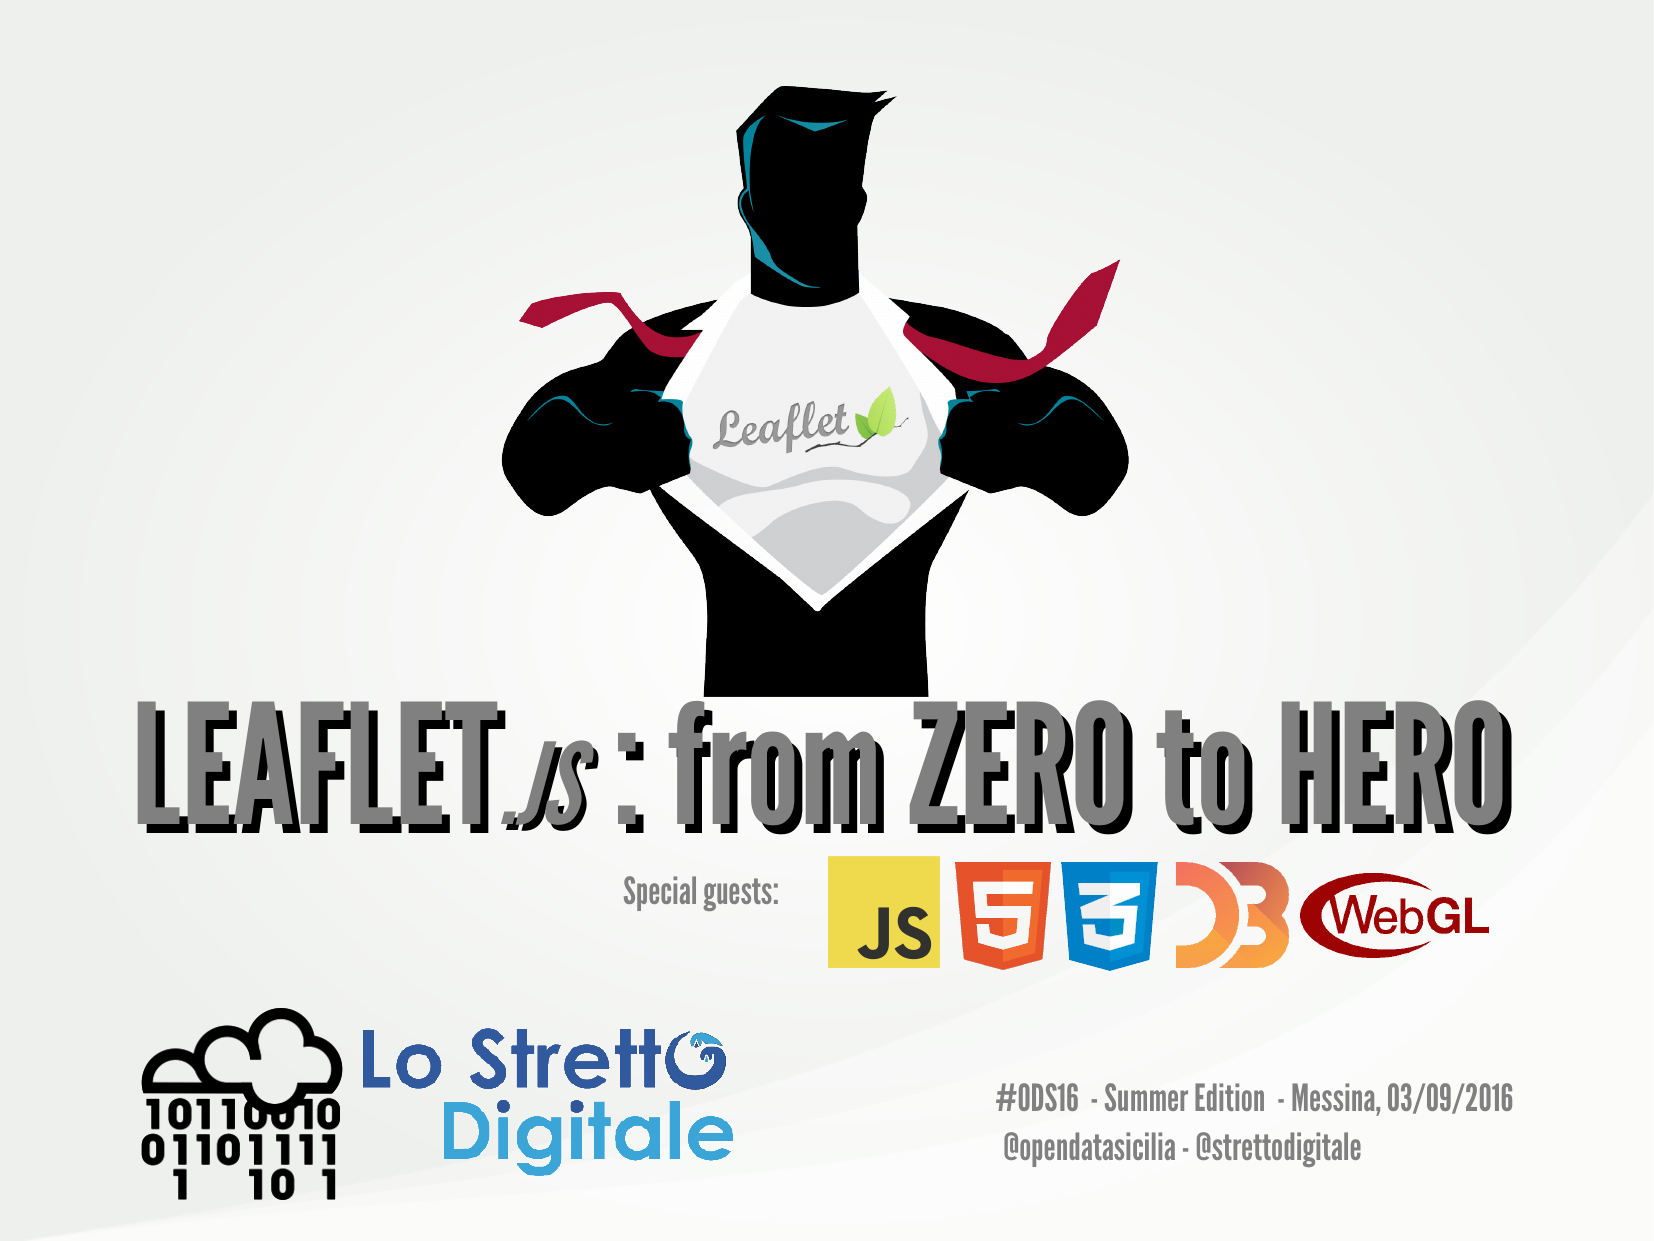

LEAFLET.JS : from ZERO to HERO
Special guests:
#ODS16 - Summer Edition - Messina, 03/09/2016
@opendatasicilia - @strettodigitale